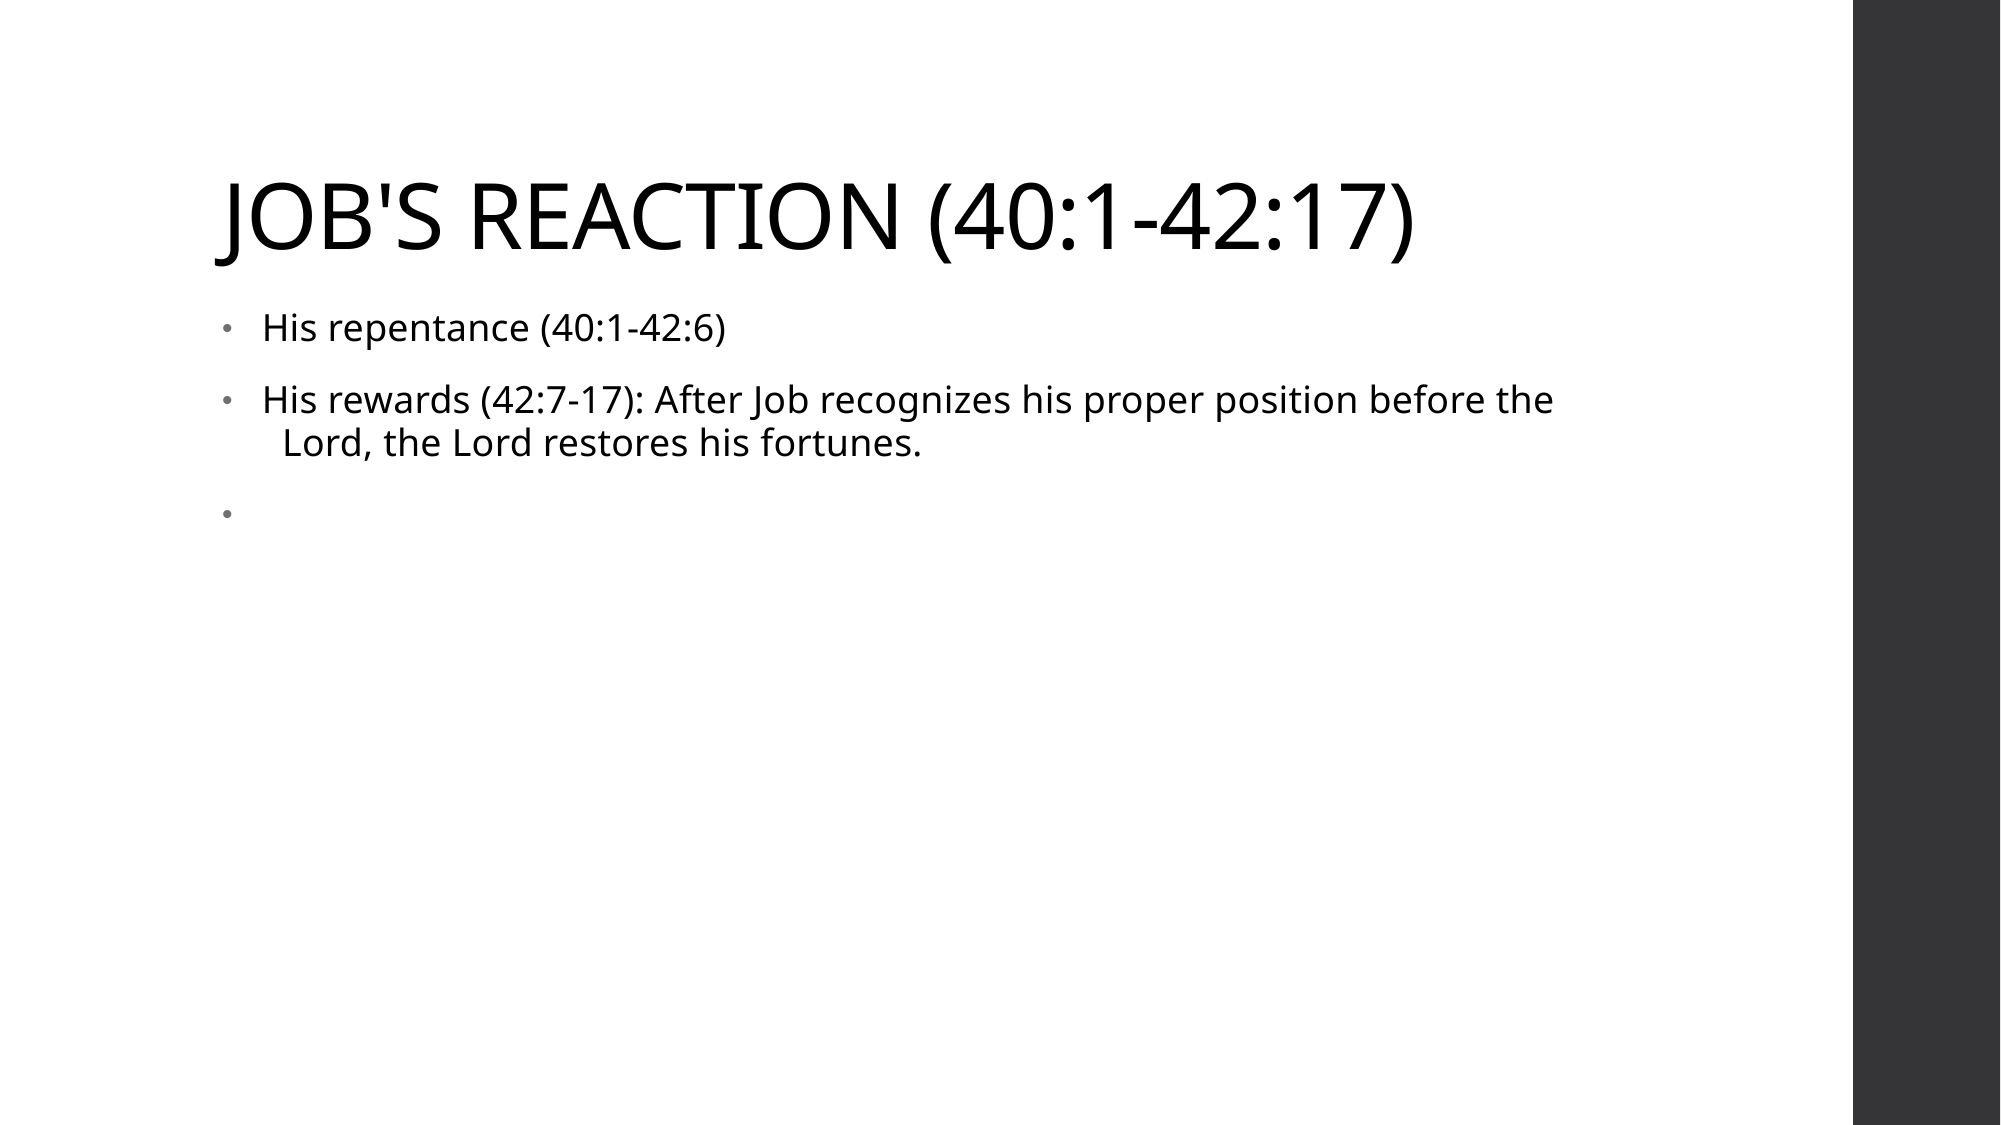

# JOB'S REACTION (40:1-42:17)
 His repentance (40:1-42:6)
 His rewards (42:7-17): After Job recognizes his proper position before the Lord, the Lord restores his fortunes.